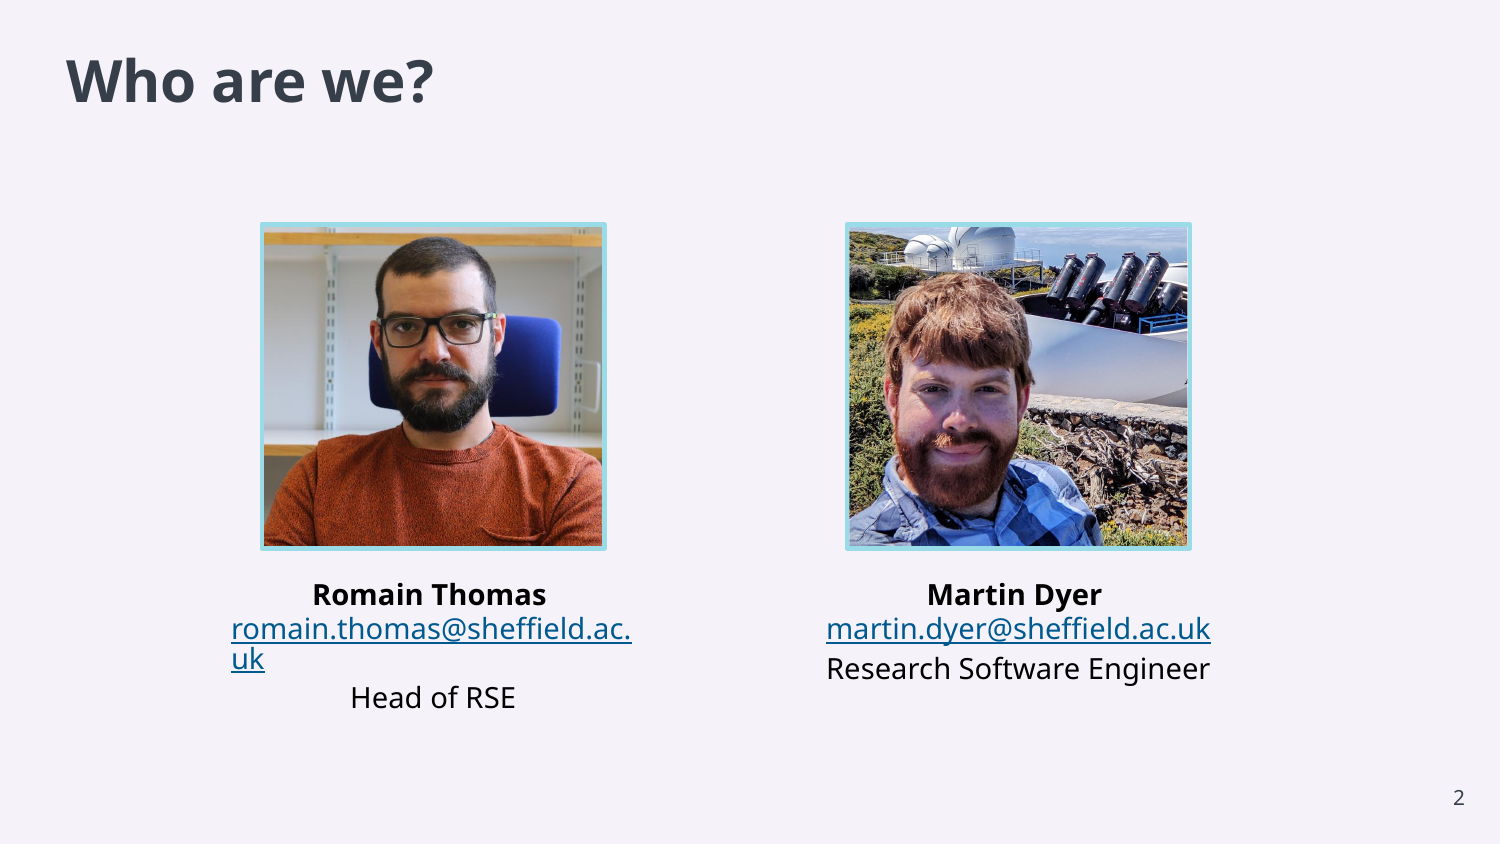

Who are we?
Romain Thomas
romain.thomas@sheffield.ac.uk
Head of RSE
Martin Dyer
martin.dyer@sheffield.ac.uk
Research Software Engineer